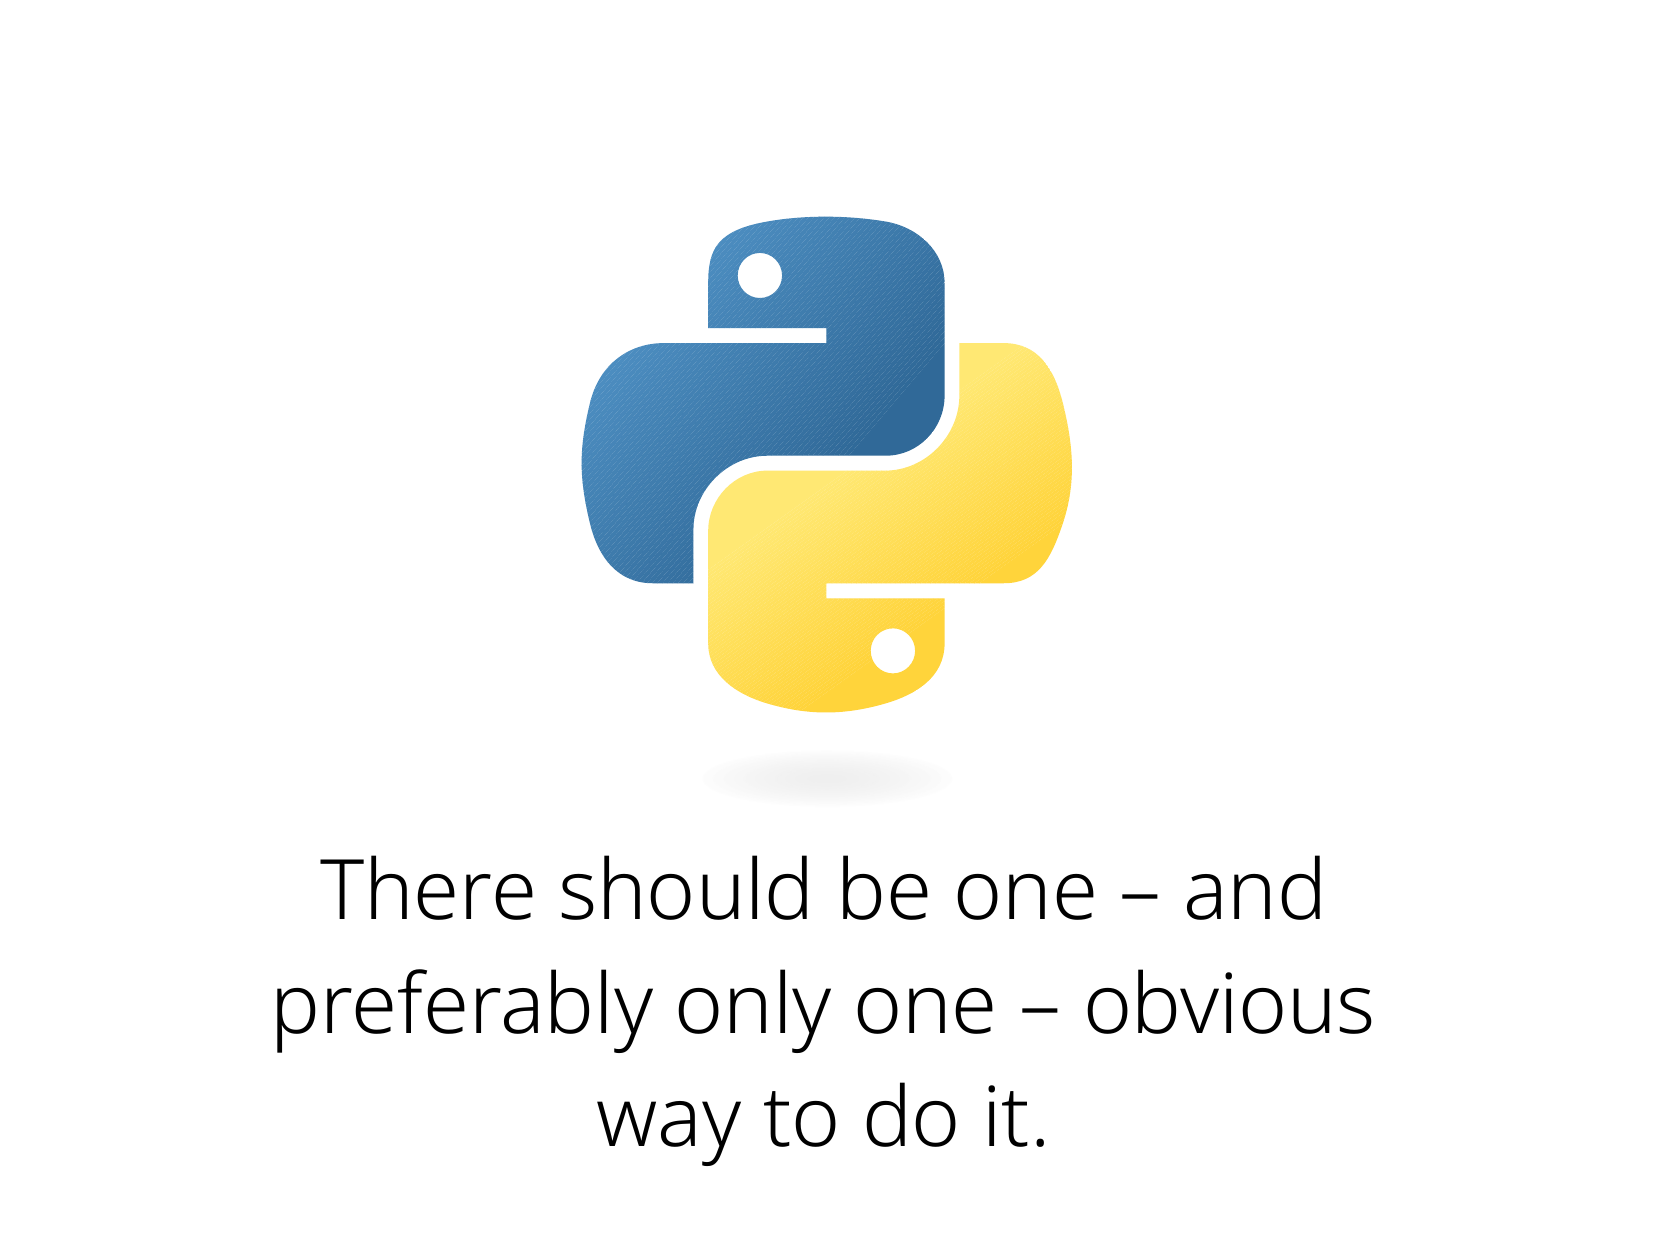

There should be one – and preferably only one – obvious way to do it.